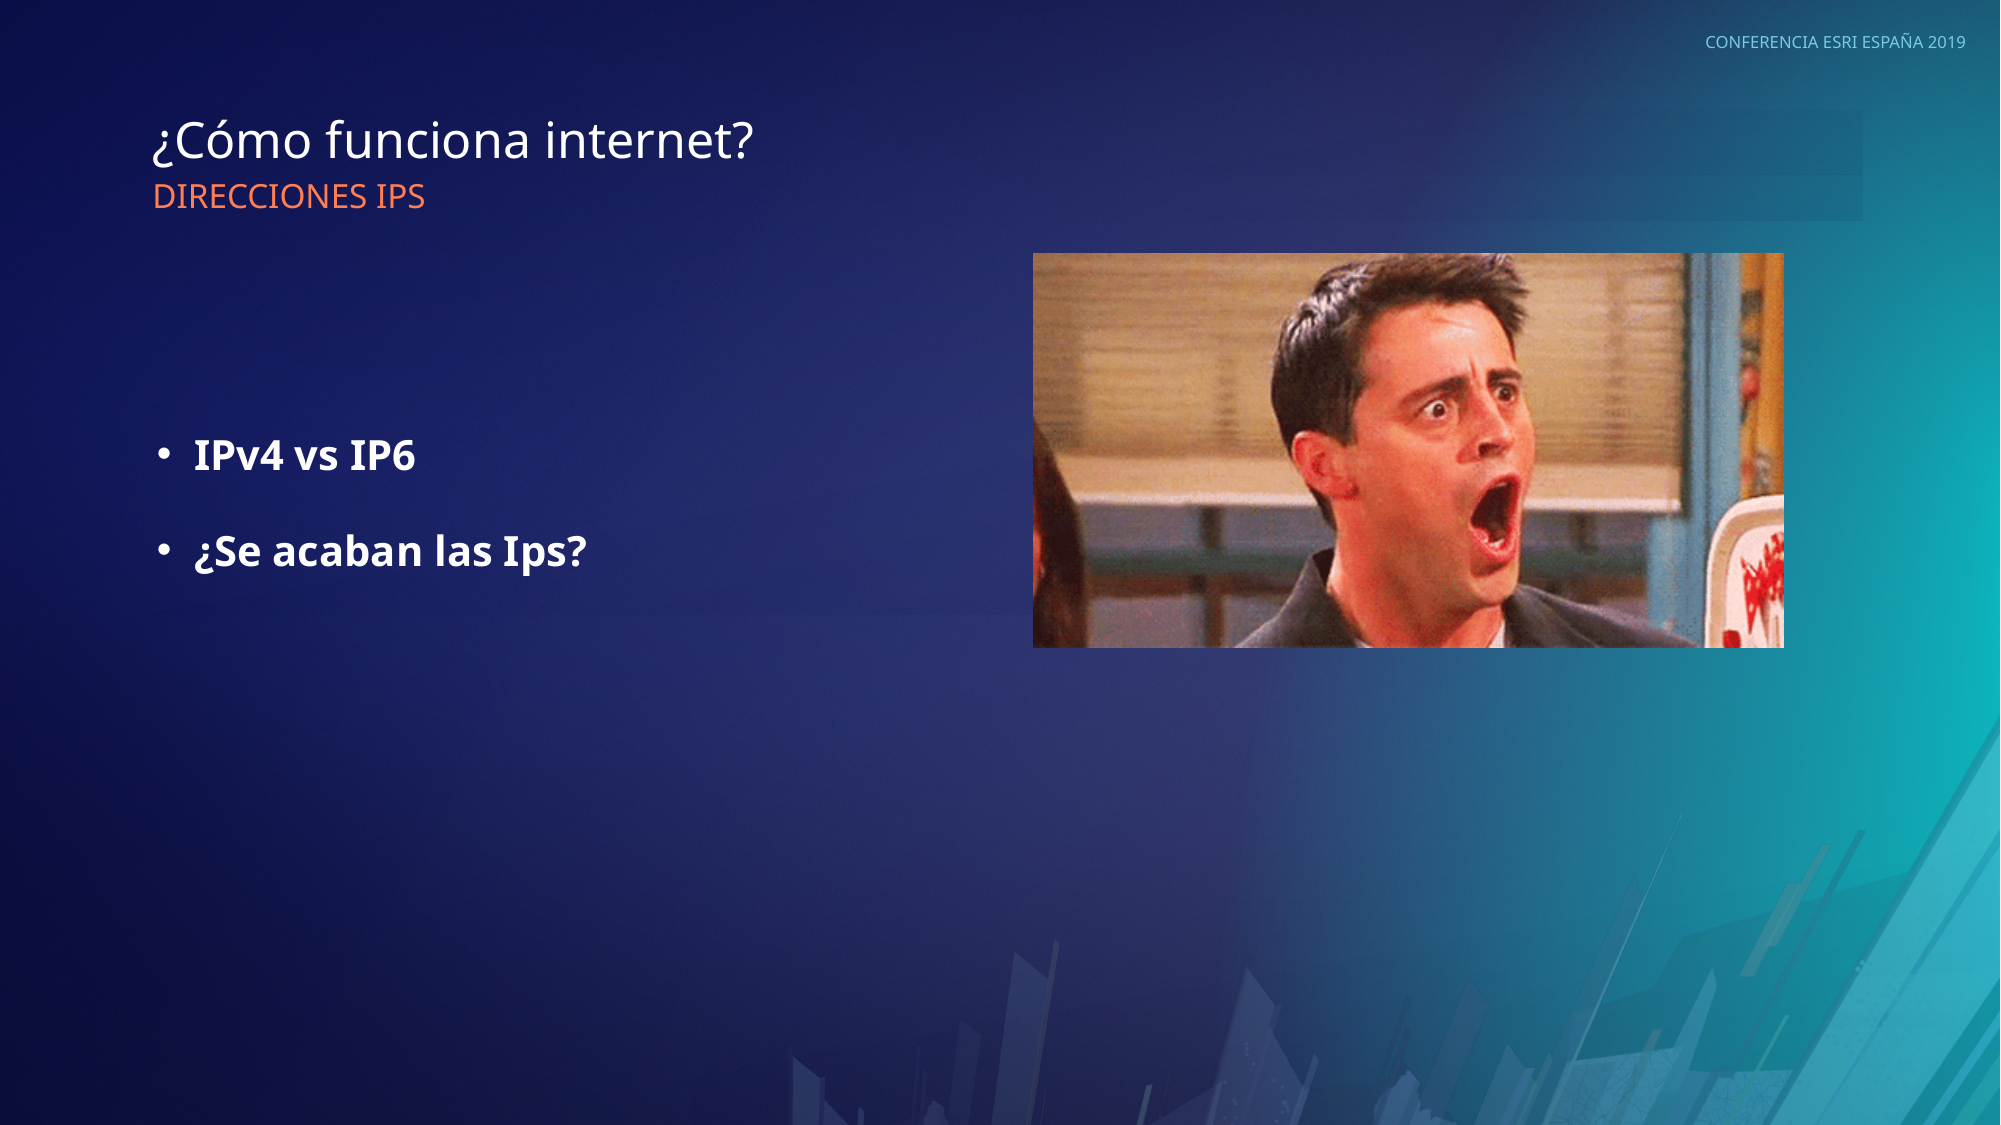

# ¿Cómo funciona internet?
DIRECCIONES IPS
IPv4 vs IP6
¿Se acaban las Ips?